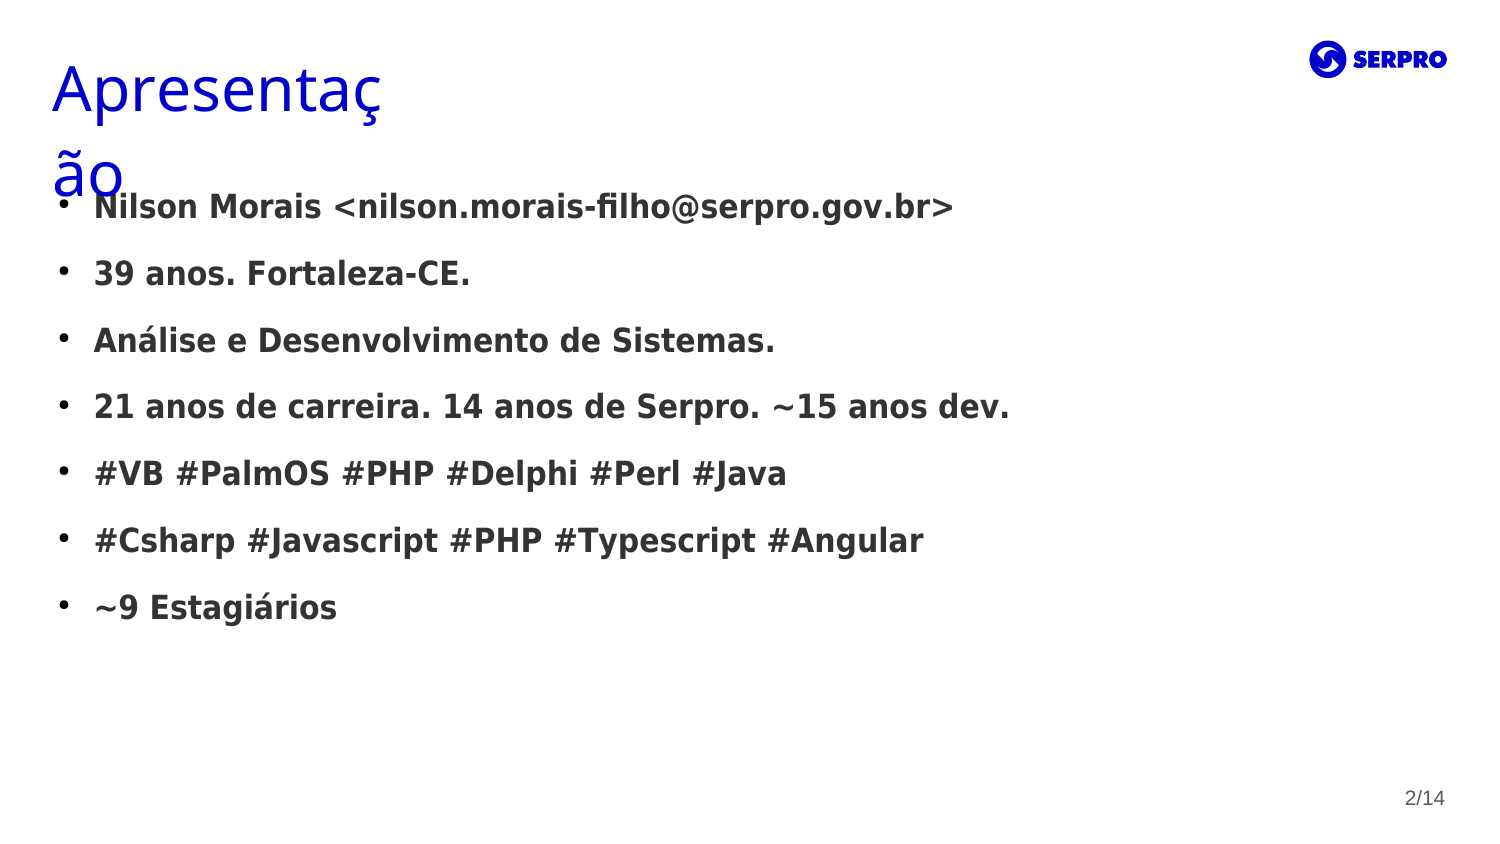

Apresentação
Nilson Morais <nilson.morais-filho@serpro.gov.br>
39 anos. Fortaleza-CE.
Análise e Desenvolvimento de Sistemas.
21 anos de carreira. 14 anos de Serpro. ~15 anos dev.
#VB #PalmOS #PHP #Delphi #Perl #Java
#Csharp #Javascript #PHP #Typescript #Angular
~9 Estagiários